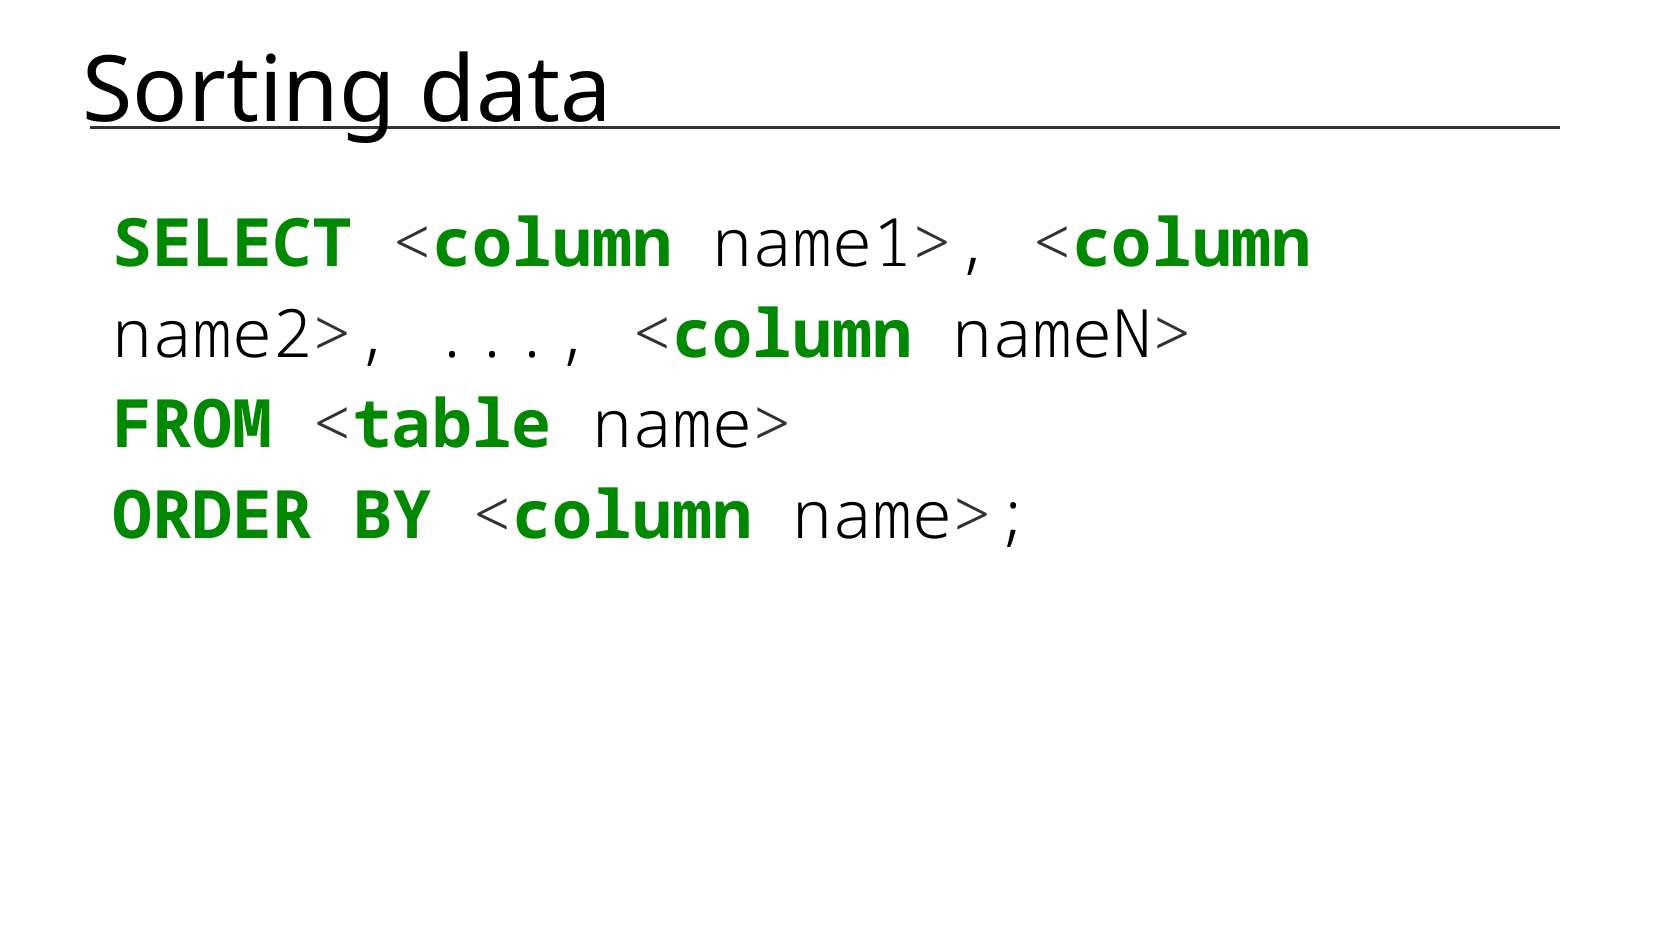

# Sorting data
SELECT <column name1>, <column name2>, ..., <column nameN>
FROM <table name>
ORDER BY <column name>;